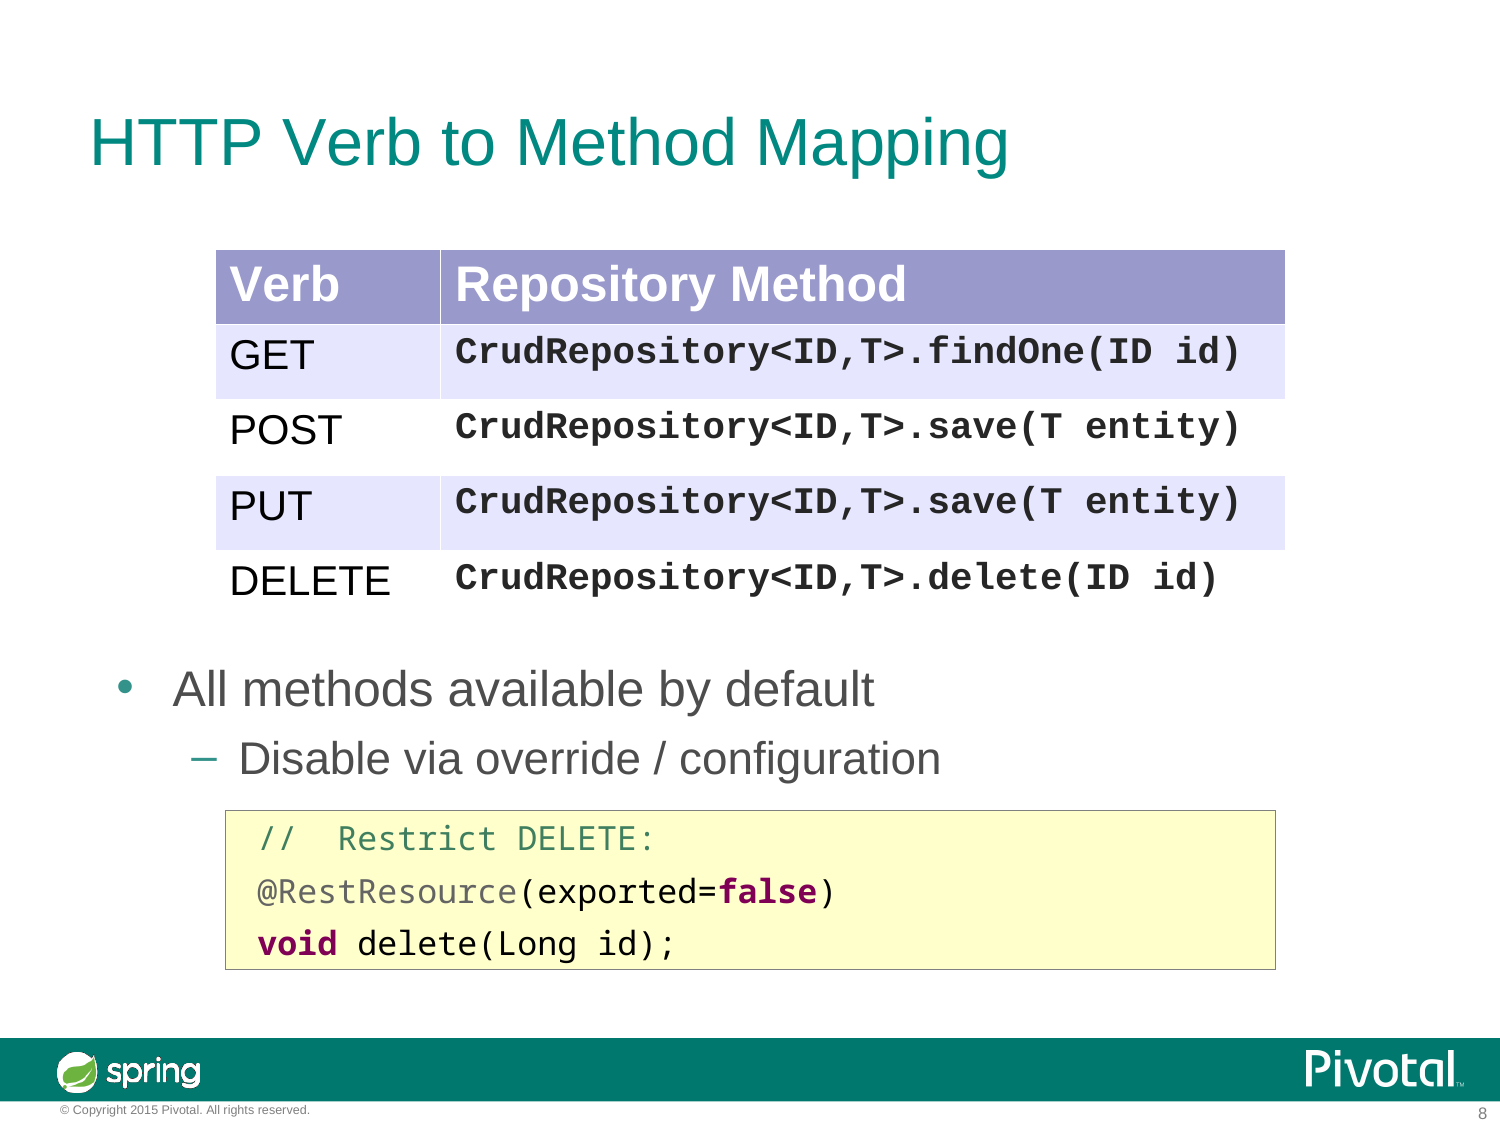

# HTTP Verb to Method Mapping
| Verb | Repository Method |
| --- | --- |
| GET | CrudRepository<ID,T>.findOne(ID id) |
| POST | CrudRepository<ID,T>.save(T entity) |
| PUT | CrudRepository<ID,T>.save(T entity) |
| DELETE | CrudRepository<ID,T>.delete(ID id) |
All methods available by default
Disable via override / configuration
// Restrict DELETE:
@RestResource(exported=false)
void delete(Long id);